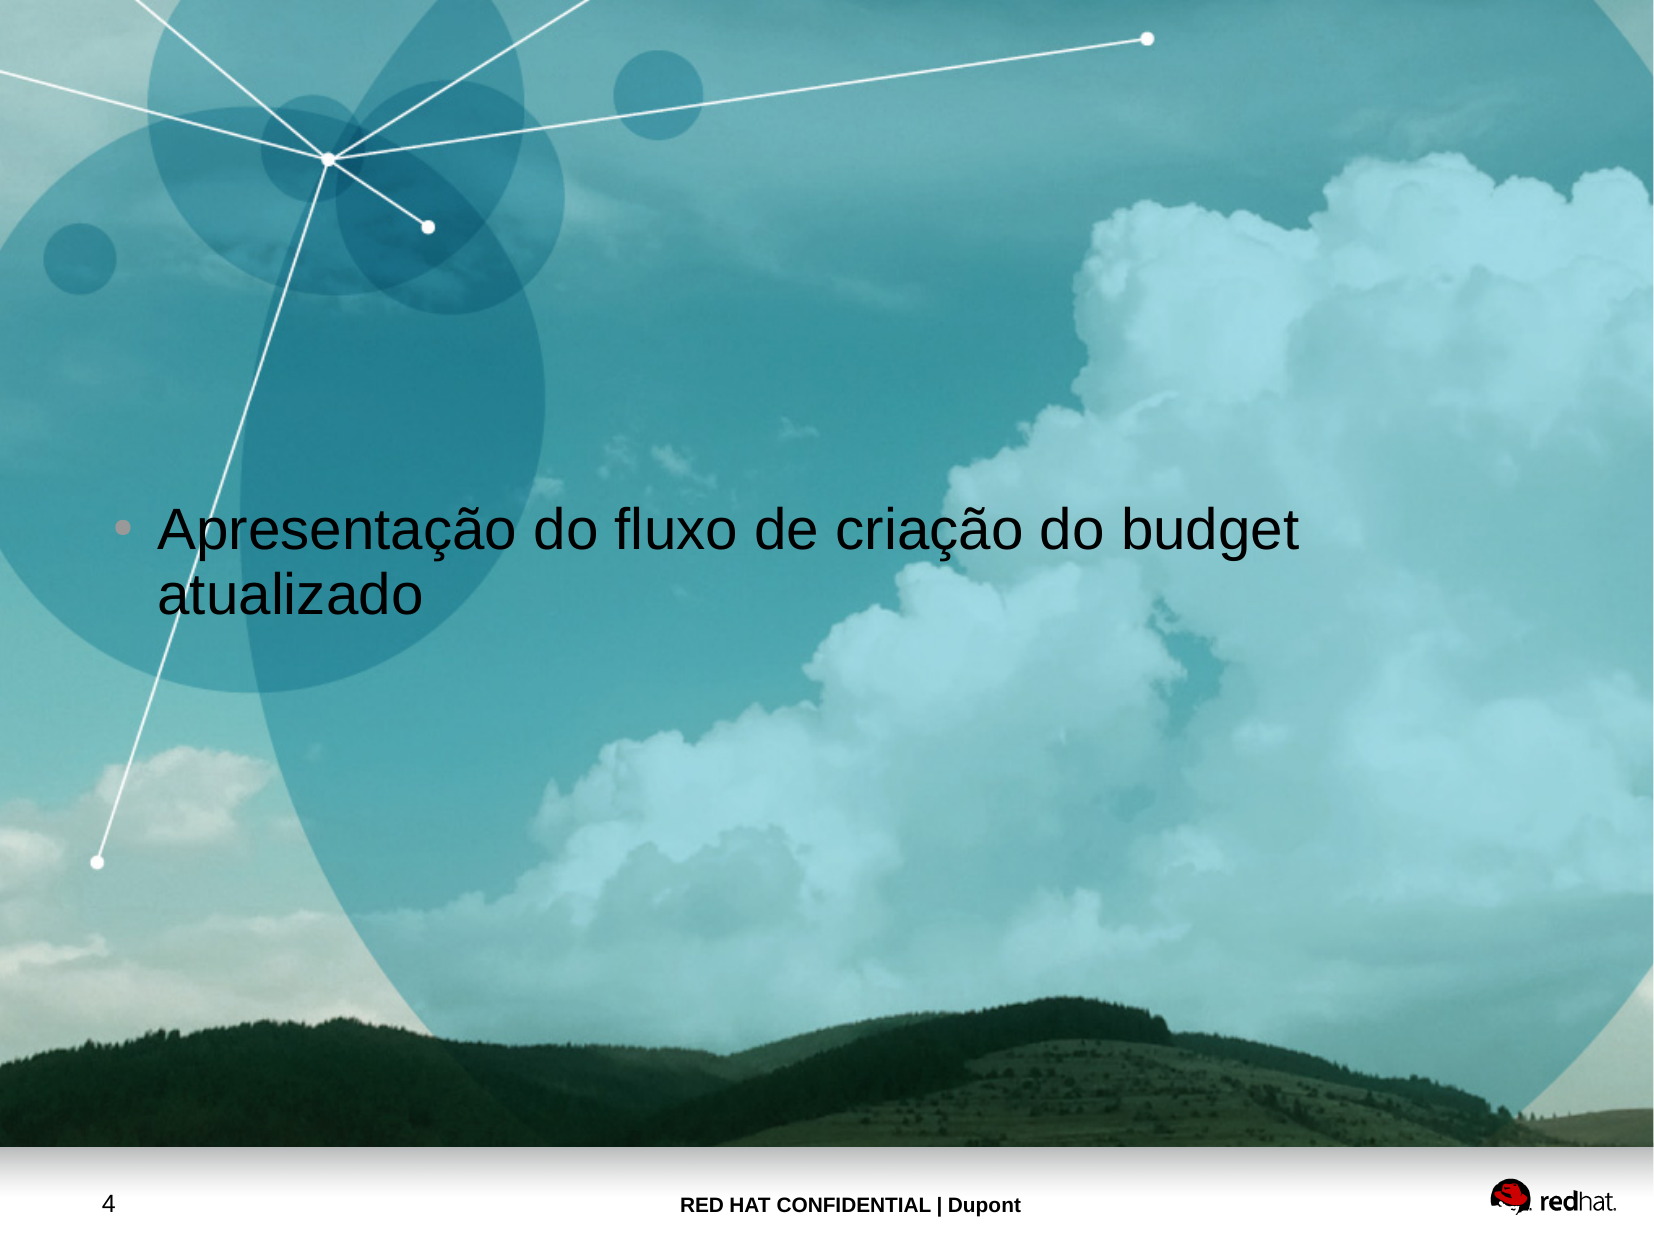

Apresentação do fluxo de criação do budget atualizado